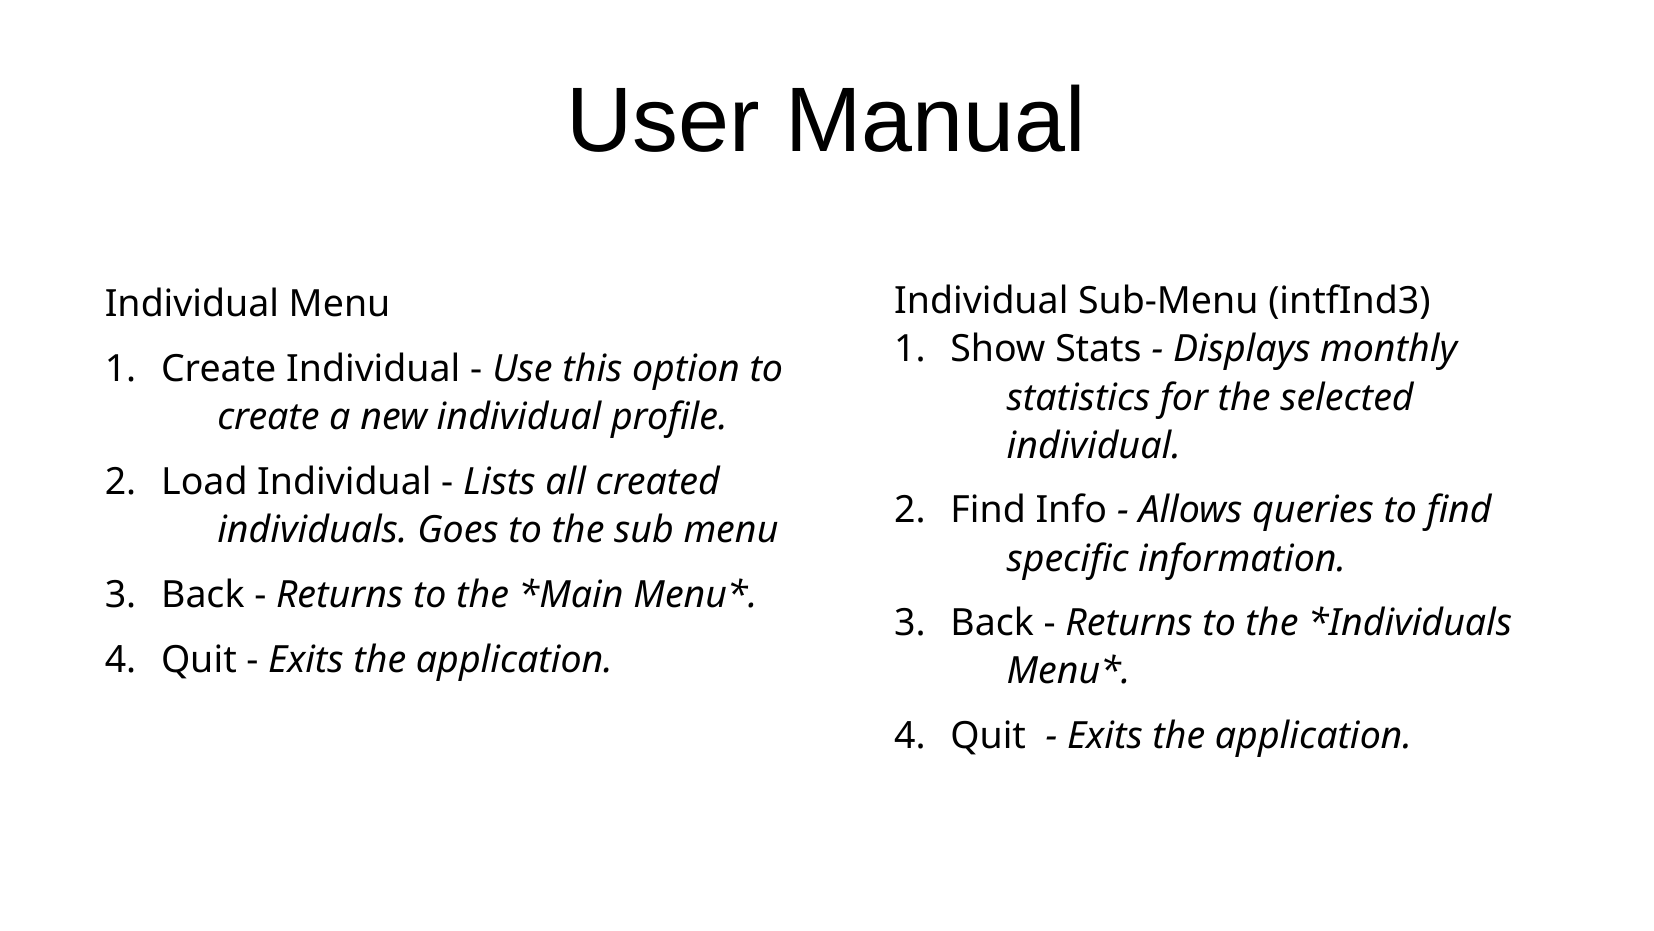

# User Manual
Individual Menu
Create Individual - Use this option to create a new individual profile.
Load Individual - Lists all created individuals. Goes to the sub menu
Back - Returns to the *Main Menu*.
Quit - Exits the application.
Individual Sub-Menu (intfInd3)
Show Stats - Displays monthly statistics for the selected individual.
Find Info - Allows queries to find specific information.
Back - Returns to the *Individuals Menu*.
Quit - Exits the application.